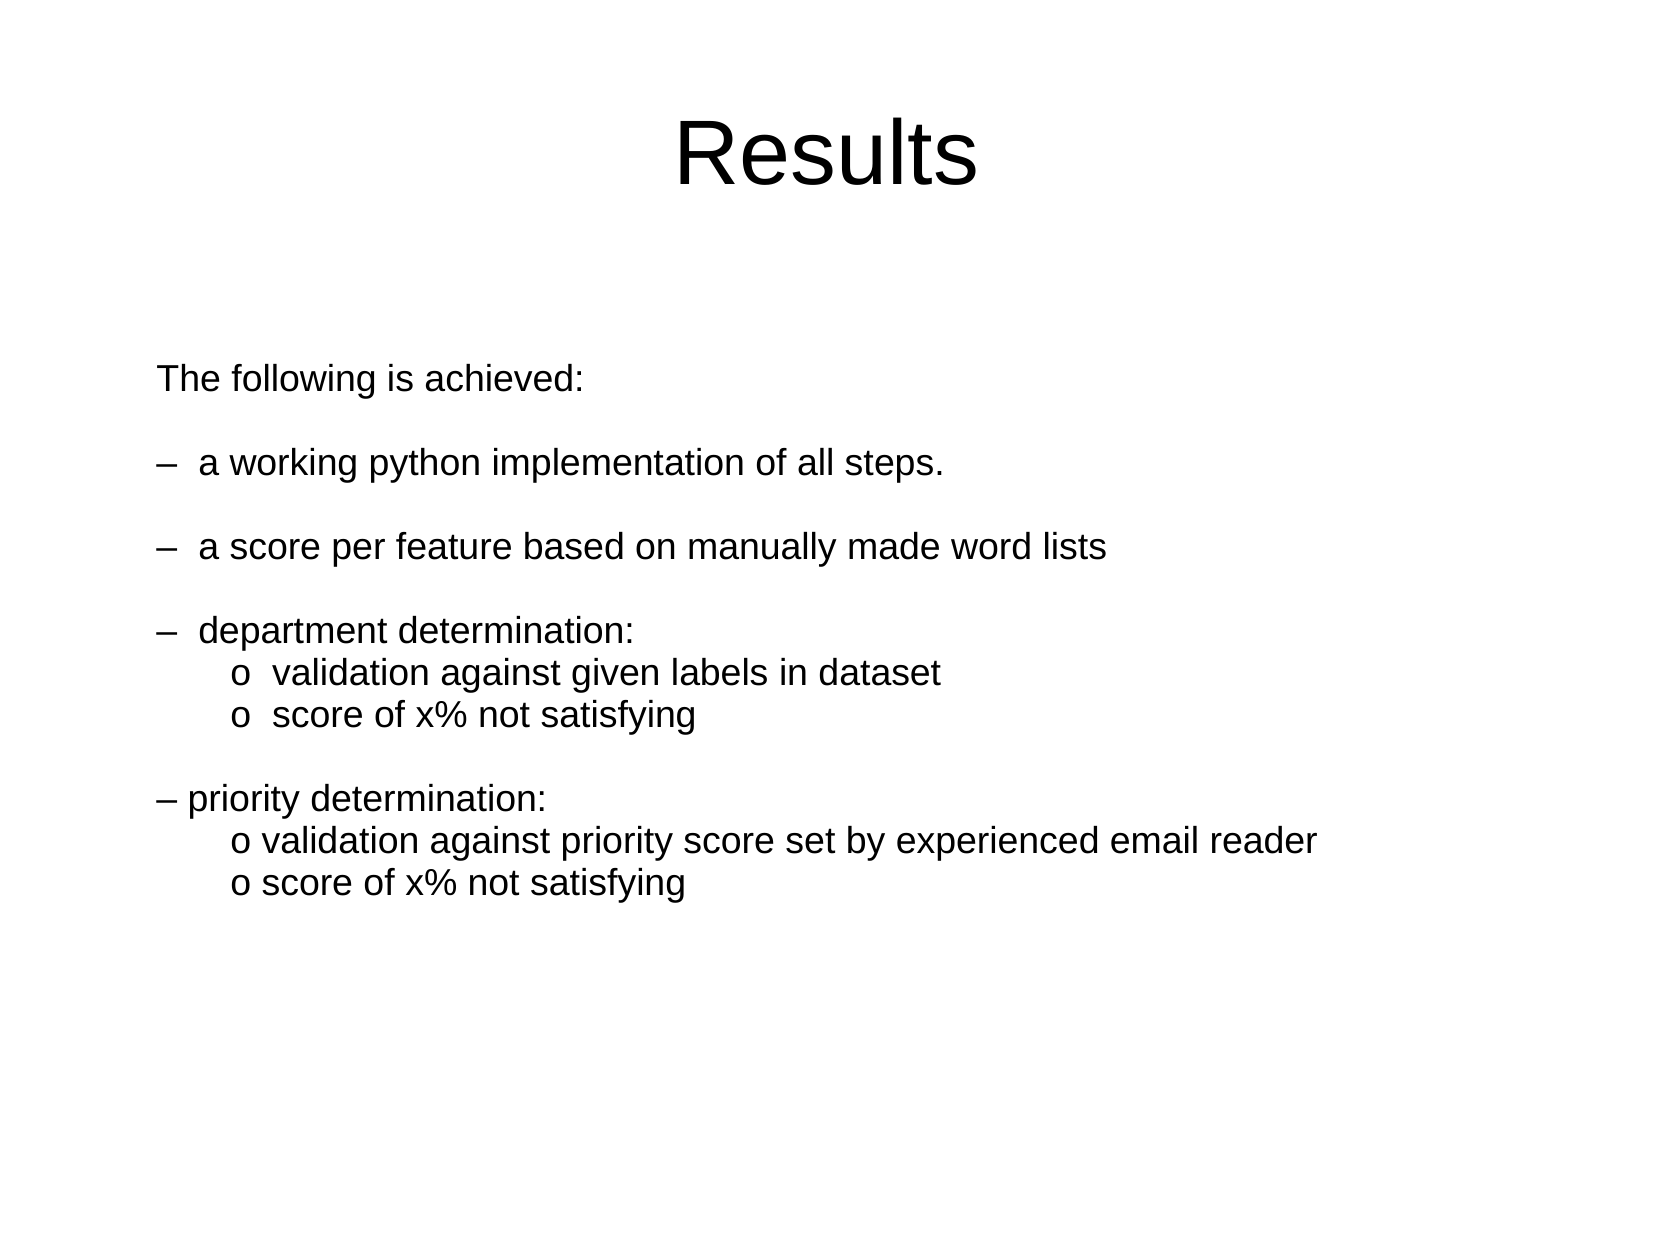

# Results
The following is achieved:
– a working python implementation of all steps.
– a score per feature based on manually made word lists
– department determination:
	o validation against given labels in dataset
	o score of x% not satisfying
– priority determination:
	o validation against priority score set by experienced email reader
	o score of x% not satisfying